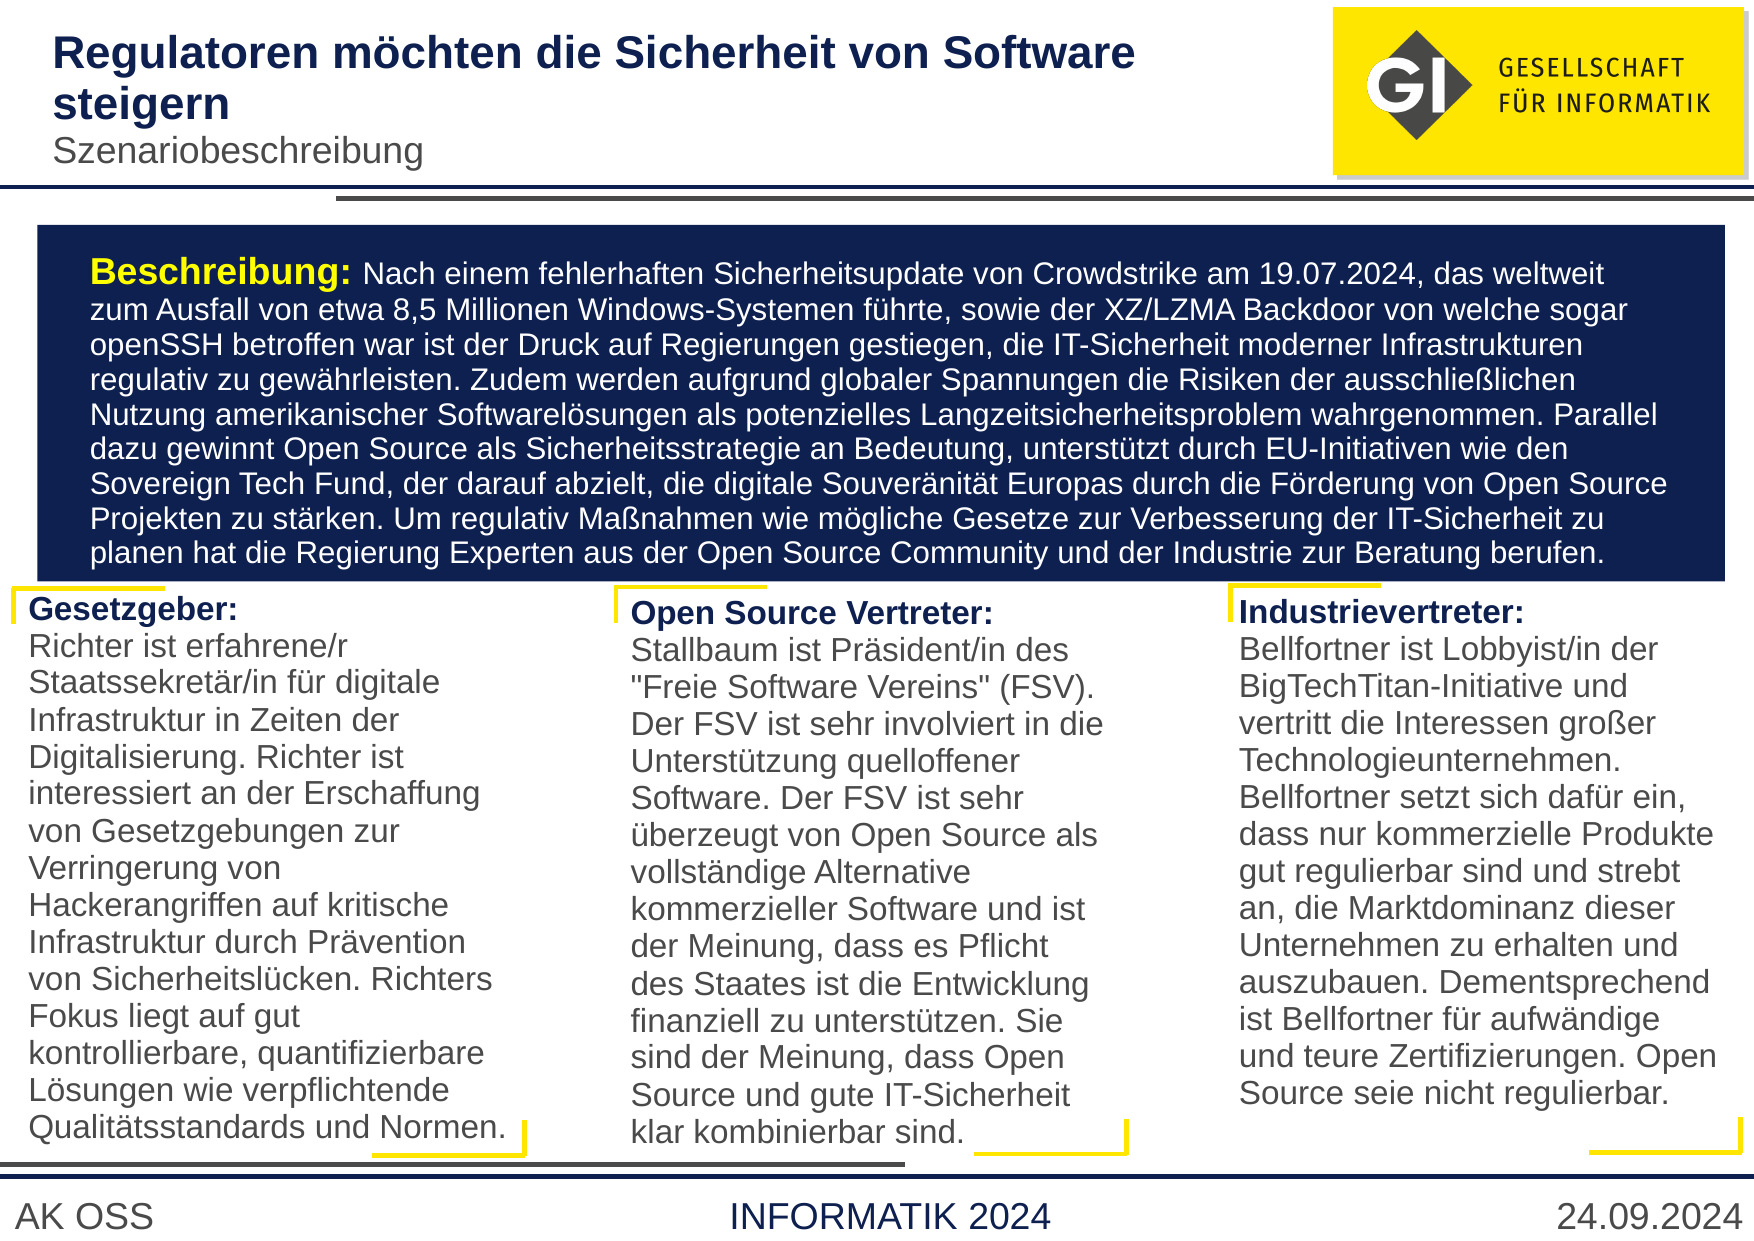

Regulatoren möchten die Sicherheit von Software steigern
Szenariobeschreibung
Beschreibung: Nach einem fehlerhaften Sicherheitsupdate von Crowdstrike am 19.07.2024, das weltweit zum Ausfall von etwa 8,5 Millionen Windows-Systemen führte, sowie der XZ/LZMA Backdoor von welche sogar openSSH betroffen war ist der Druck auf Regierungen gestiegen, die IT-Sicherheit moderner Infrastrukturen regulativ zu gewährleisten. Zudem werden aufgrund globaler Spannungen die Risiken der ausschließlichen Nutzung amerikanischer Softwarelösungen als potenzielles Langzeitsicherheitsproblem wahrgenommen. Parallel dazu gewinnt Open Source als Sicherheitsstrategie an Bedeutung, unterstützt durch EU-Initiativen wie den Sovereign Tech Fund, der darauf abzielt, die digitale Souveränität Europas durch die Förderung von Open Source Projekten zu stärken. Um regulativ Maßnahmen wie mögliche Gesetze zur Verbesserung der IT-Sicherheit zu planen hat die Regierung Experten aus der Open Source Community und der Industrie zur Beratung berufen.
Gesetzgeber:
Richter ist erfahrene/r Staatssekretär/in für digitale Infrastruktur in Zeiten der Digitalisierung. Richter ist interessiert an der Erschaffung von Gesetzgebungen zur Verringerung von Hackerangriffen auf kritische Infrastruktur durch Prävention von Sicherheitslücken. Richters Fokus liegt auf gut kontrollierbare, quantifizierbare Lösungen wie verpflichtende Qualitätsstandards und Normen.
Industrievertreter:
Bellfortner ist Lobbyist/in der BigTechTitan-Initiative und vertritt die Interessen großer Technologieunternehmen. Bellfortner setzt sich dafür ein, dass nur kommerzielle Produkte gut regulierbar sind und strebt an, die Marktdominanz dieser Unternehmen zu erhalten und auszubauen. Dementsprechend ist Bellfortner für aufwändige und teure Zertifizierungen. Open Source seie nicht regulierbar.
Open Source Vertreter:
Stallbaum ist Präsident/in des "Freie Software Vereins" (FSV). Der FSV ist sehr involviert in die Unterstützung quelloffener Software. Der FSV ist sehr überzeugt von Open Source als vollständige Alternative kommerzieller Software und ist der Meinung, dass es Pflicht des Staates ist die Entwicklung finanziell zu unterstützen. Sie sind der Meinung, dass Open Source und gute IT-Sicherheit klar kombinierbar sind.
AK OSS
INFORMATIK 2024
24.09.2024